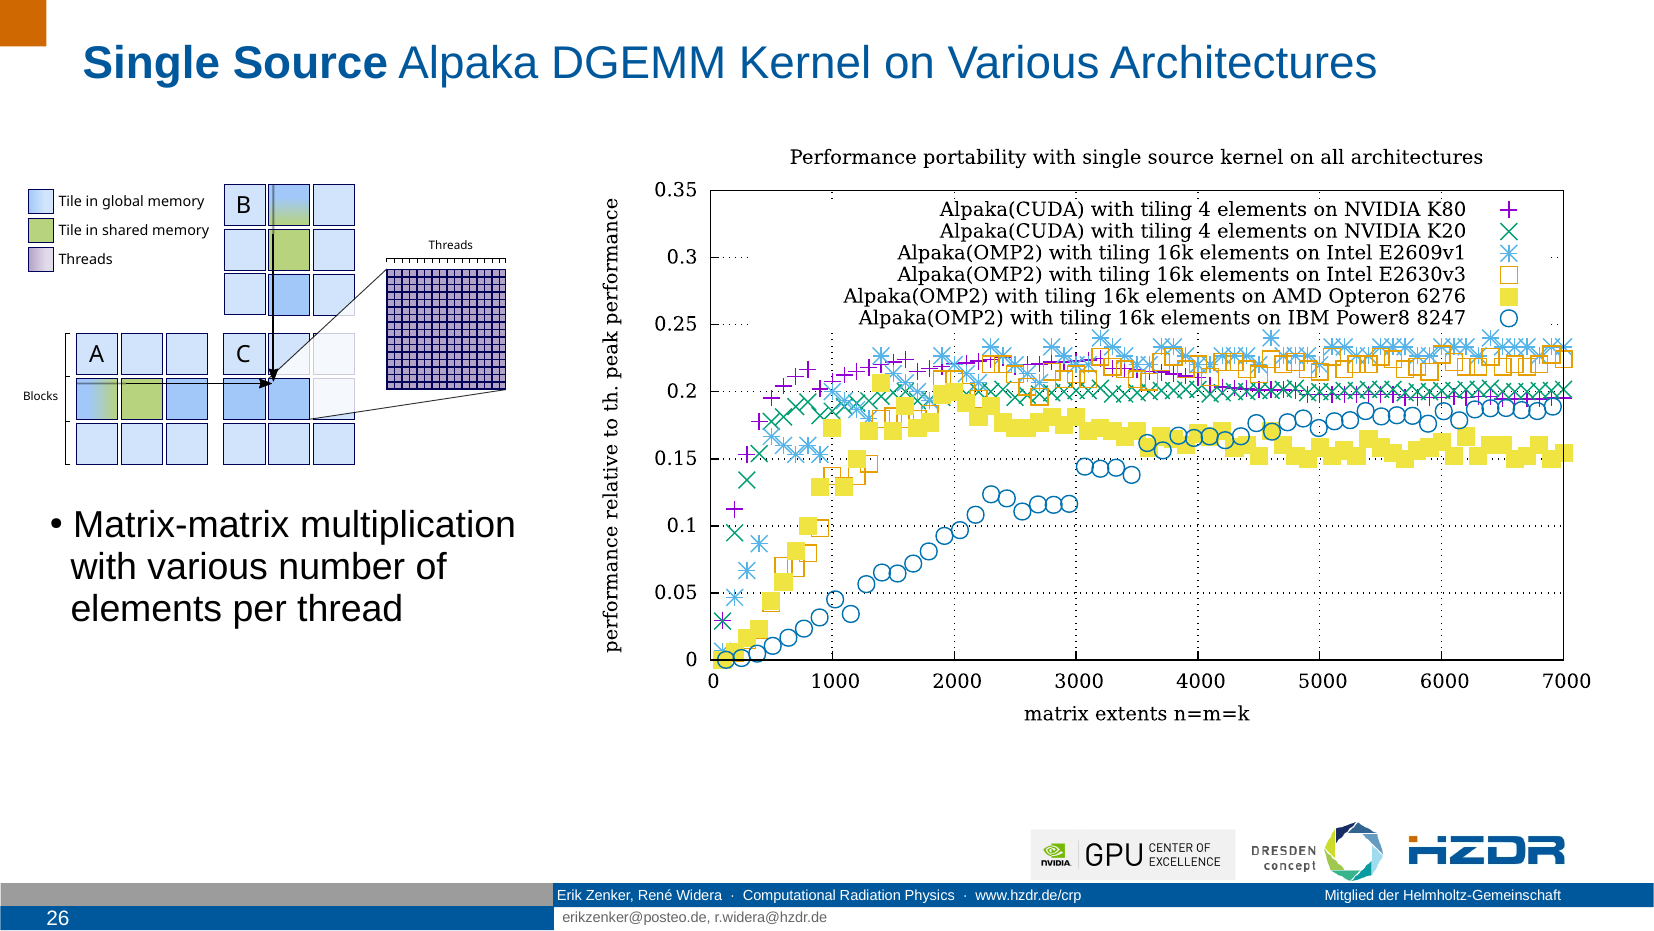

# Single Source Alpaka DGEMM Kernel on Various Architectures
 Matrix-matrix multiplication with various number of elements per thread